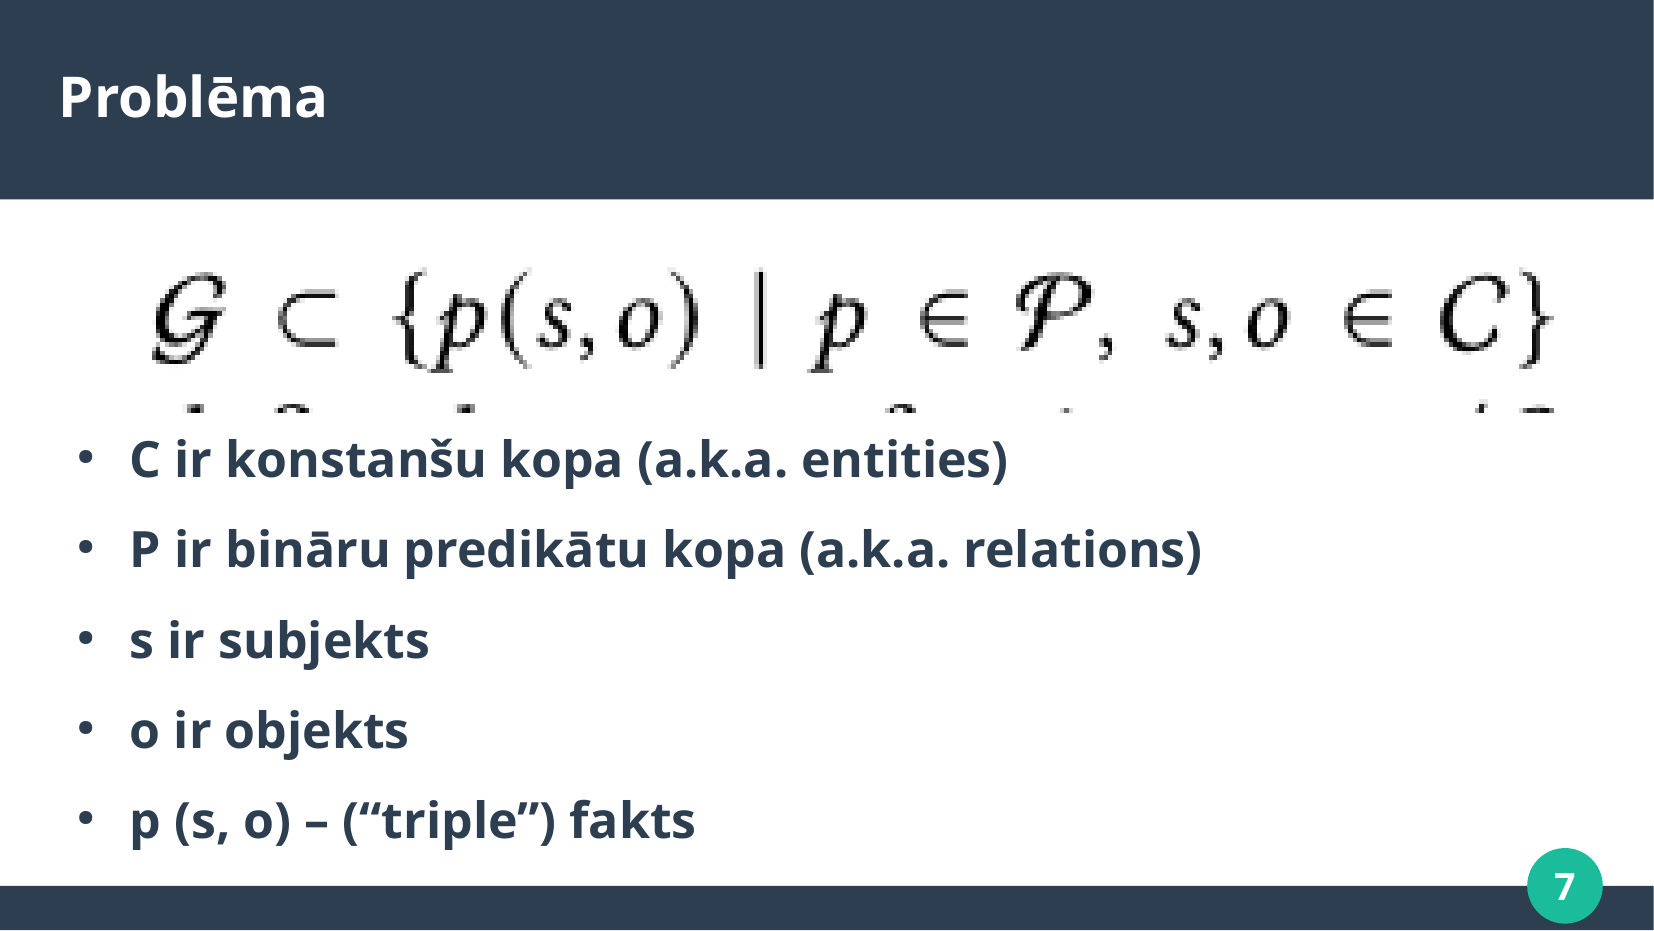

# Problēma
C ir konstanšu kopa (a.k.a. entities)
P ir bināru predikātu kopa (a.k.a. relations)
s ir subjekts
o ir objekts
p (s, o) – (“triple”) fakts